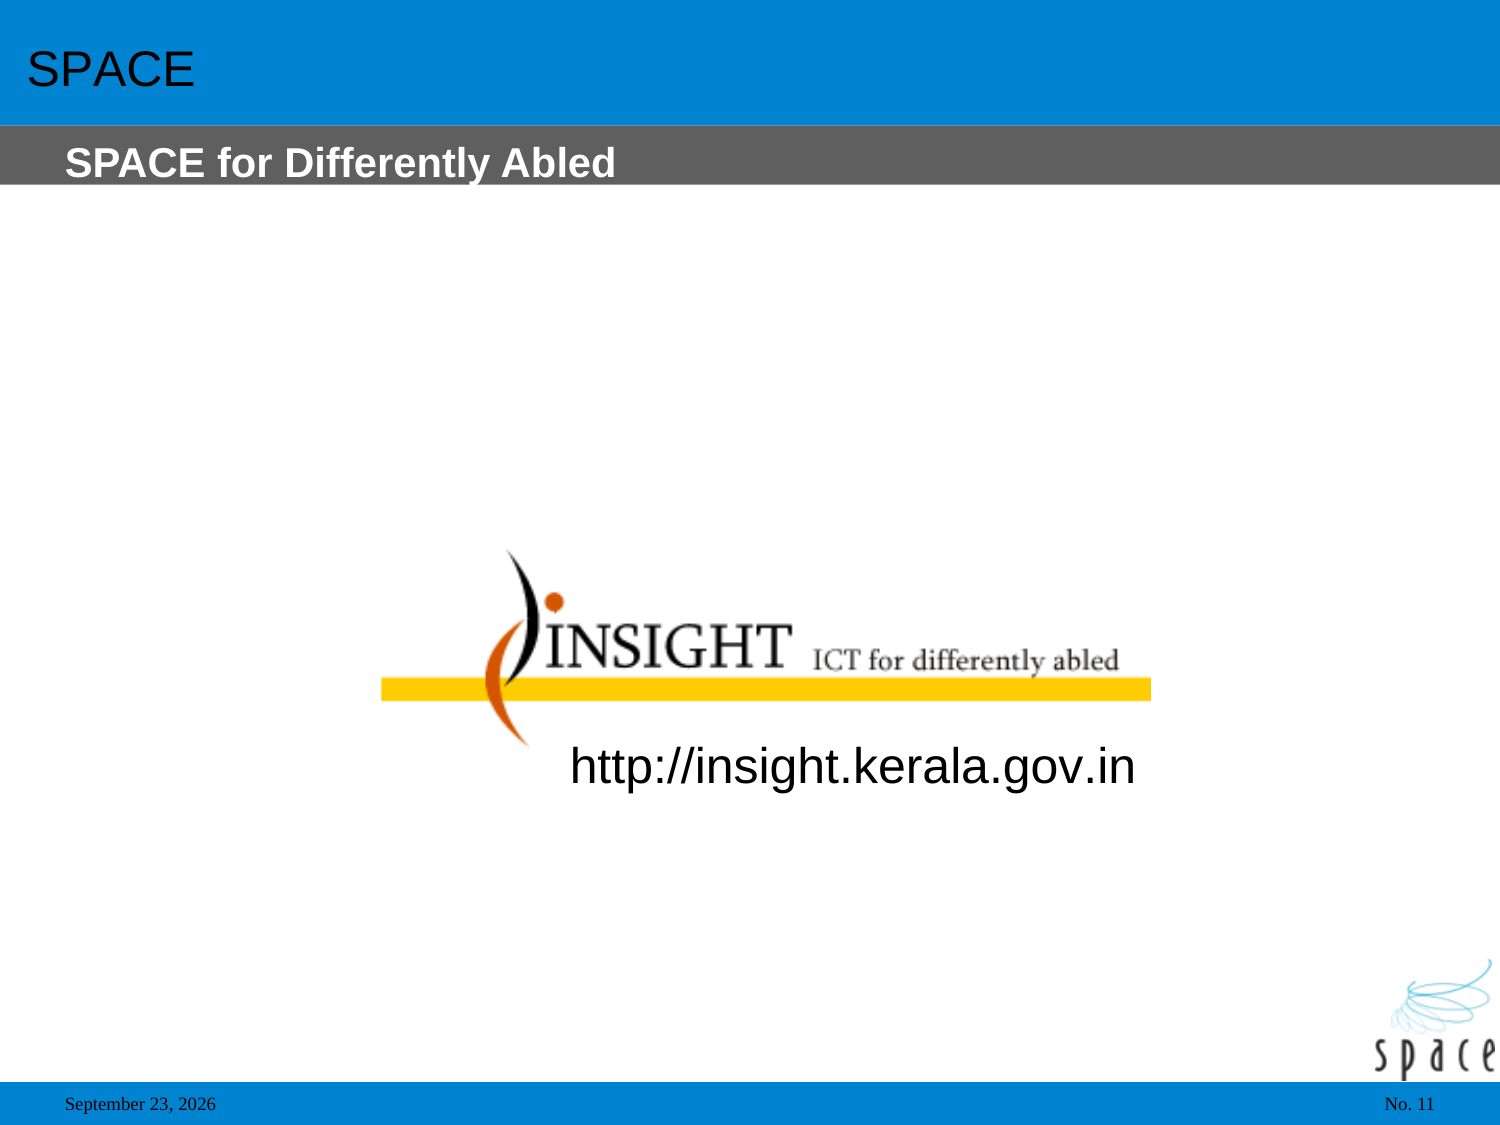

# SPACE for Differently Abled
http://insight.kerala.gov.in
11